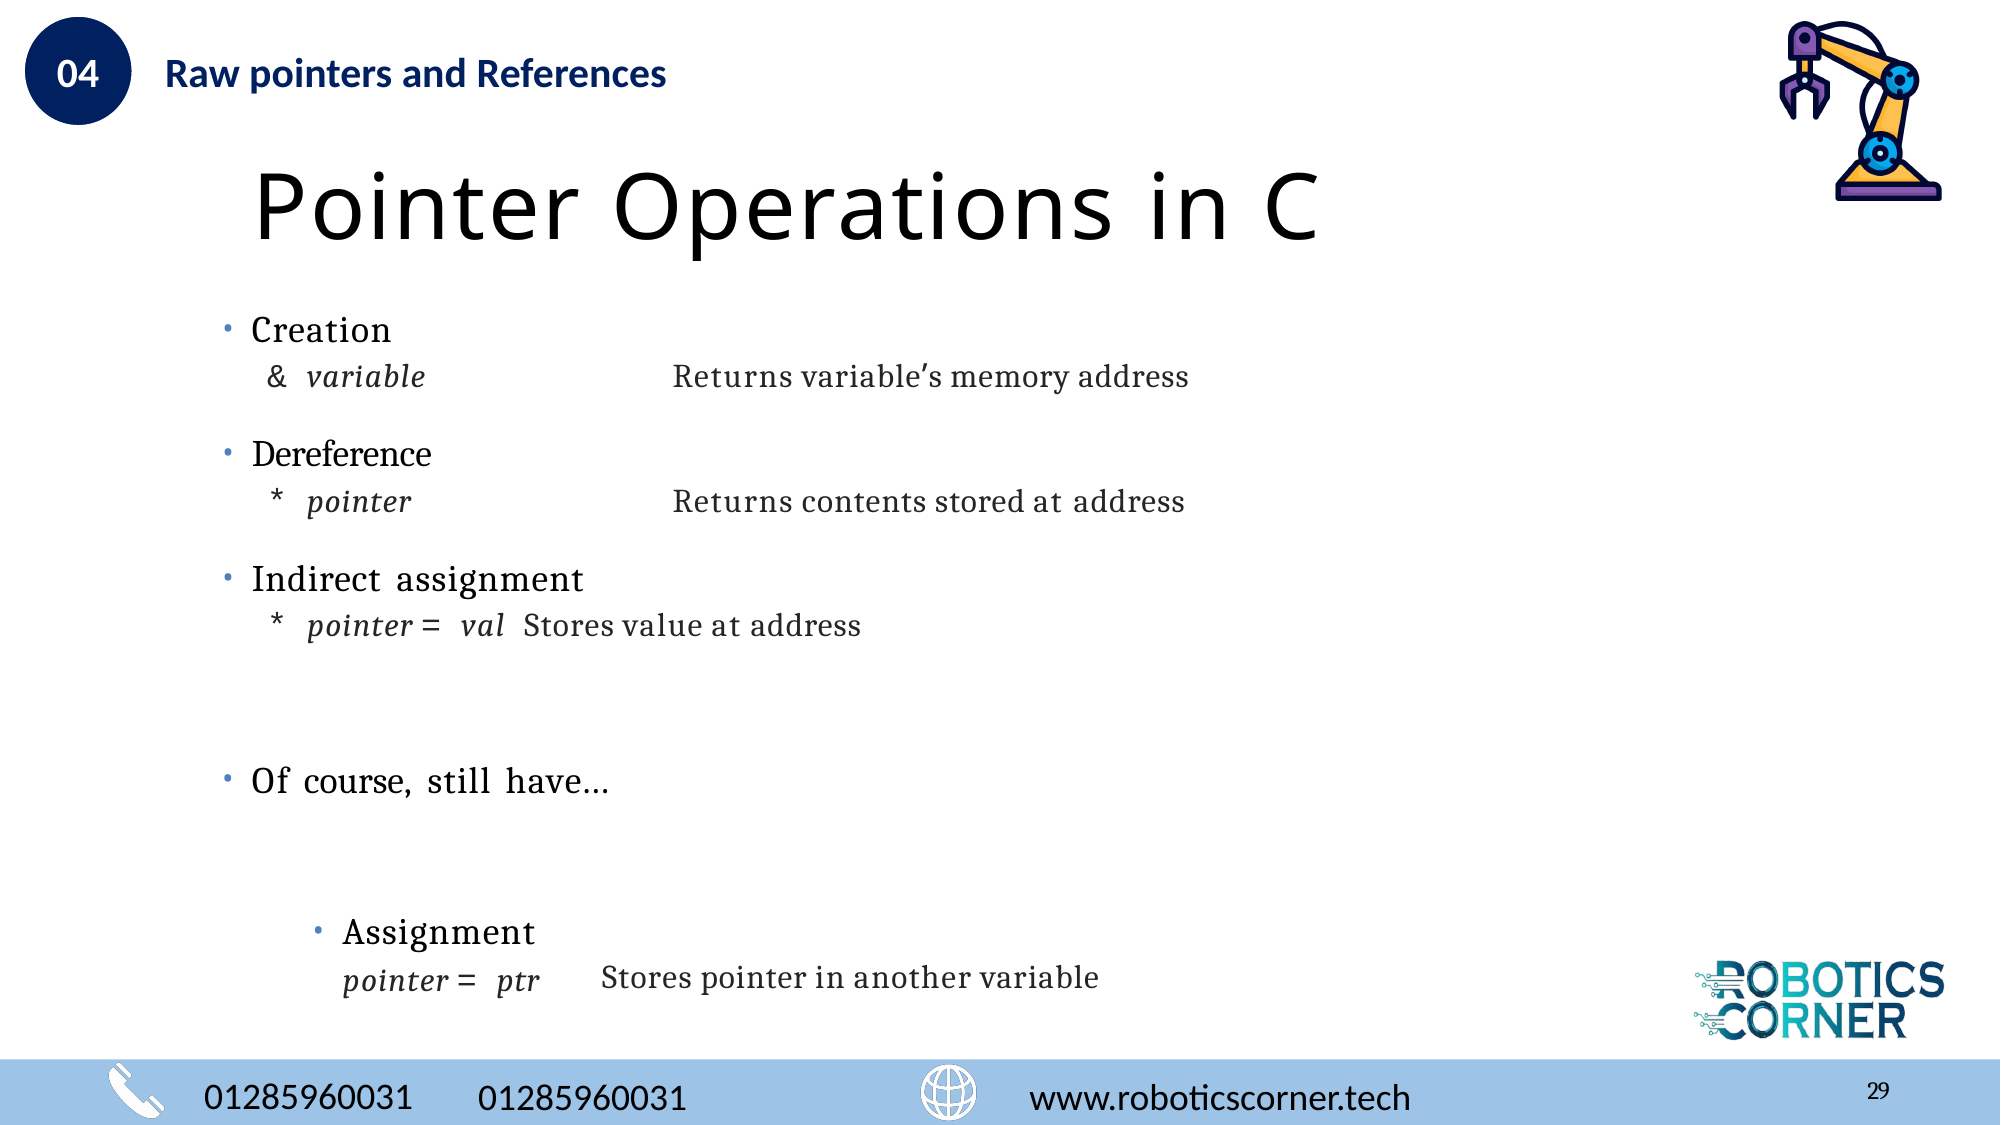

04
Raw pointers and References
# Pointer Operations in C
Creation
& variable
Dereference
* pointer
Indirect assignment
Returns variable’s memory address
Returns contents stored at address
* pointer = val	Stores value at address
Of course, still have...
Assignment
pointer = ptr
Stores pointer in another variable